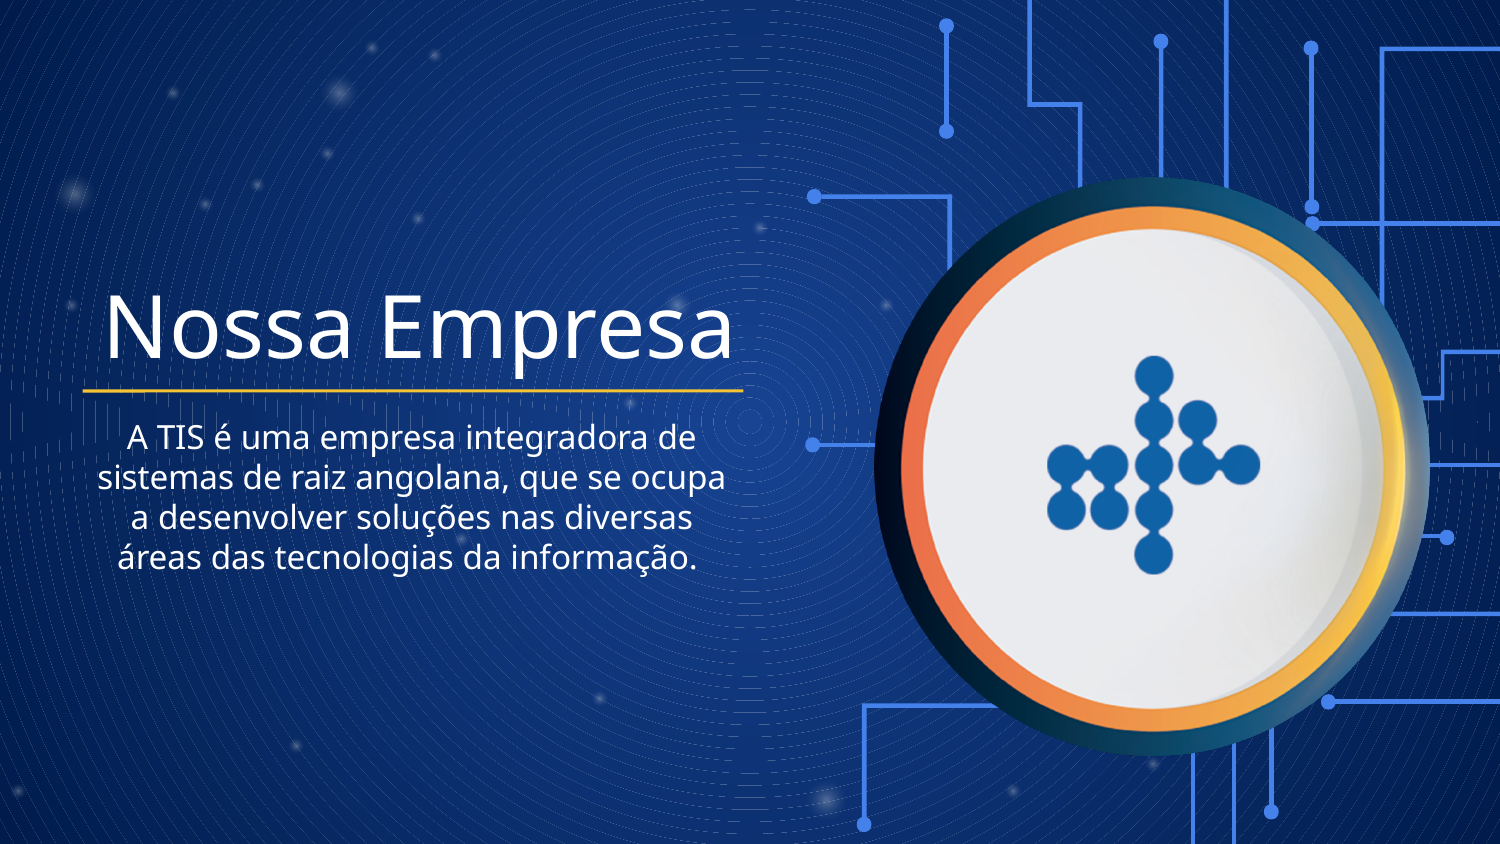

# Nossa Empresa
A TIS é uma empresa integradora de sistemas de raiz angolana, que se ocupa a desenvolver soluções nas diversas áreas das tecnologias da informação.